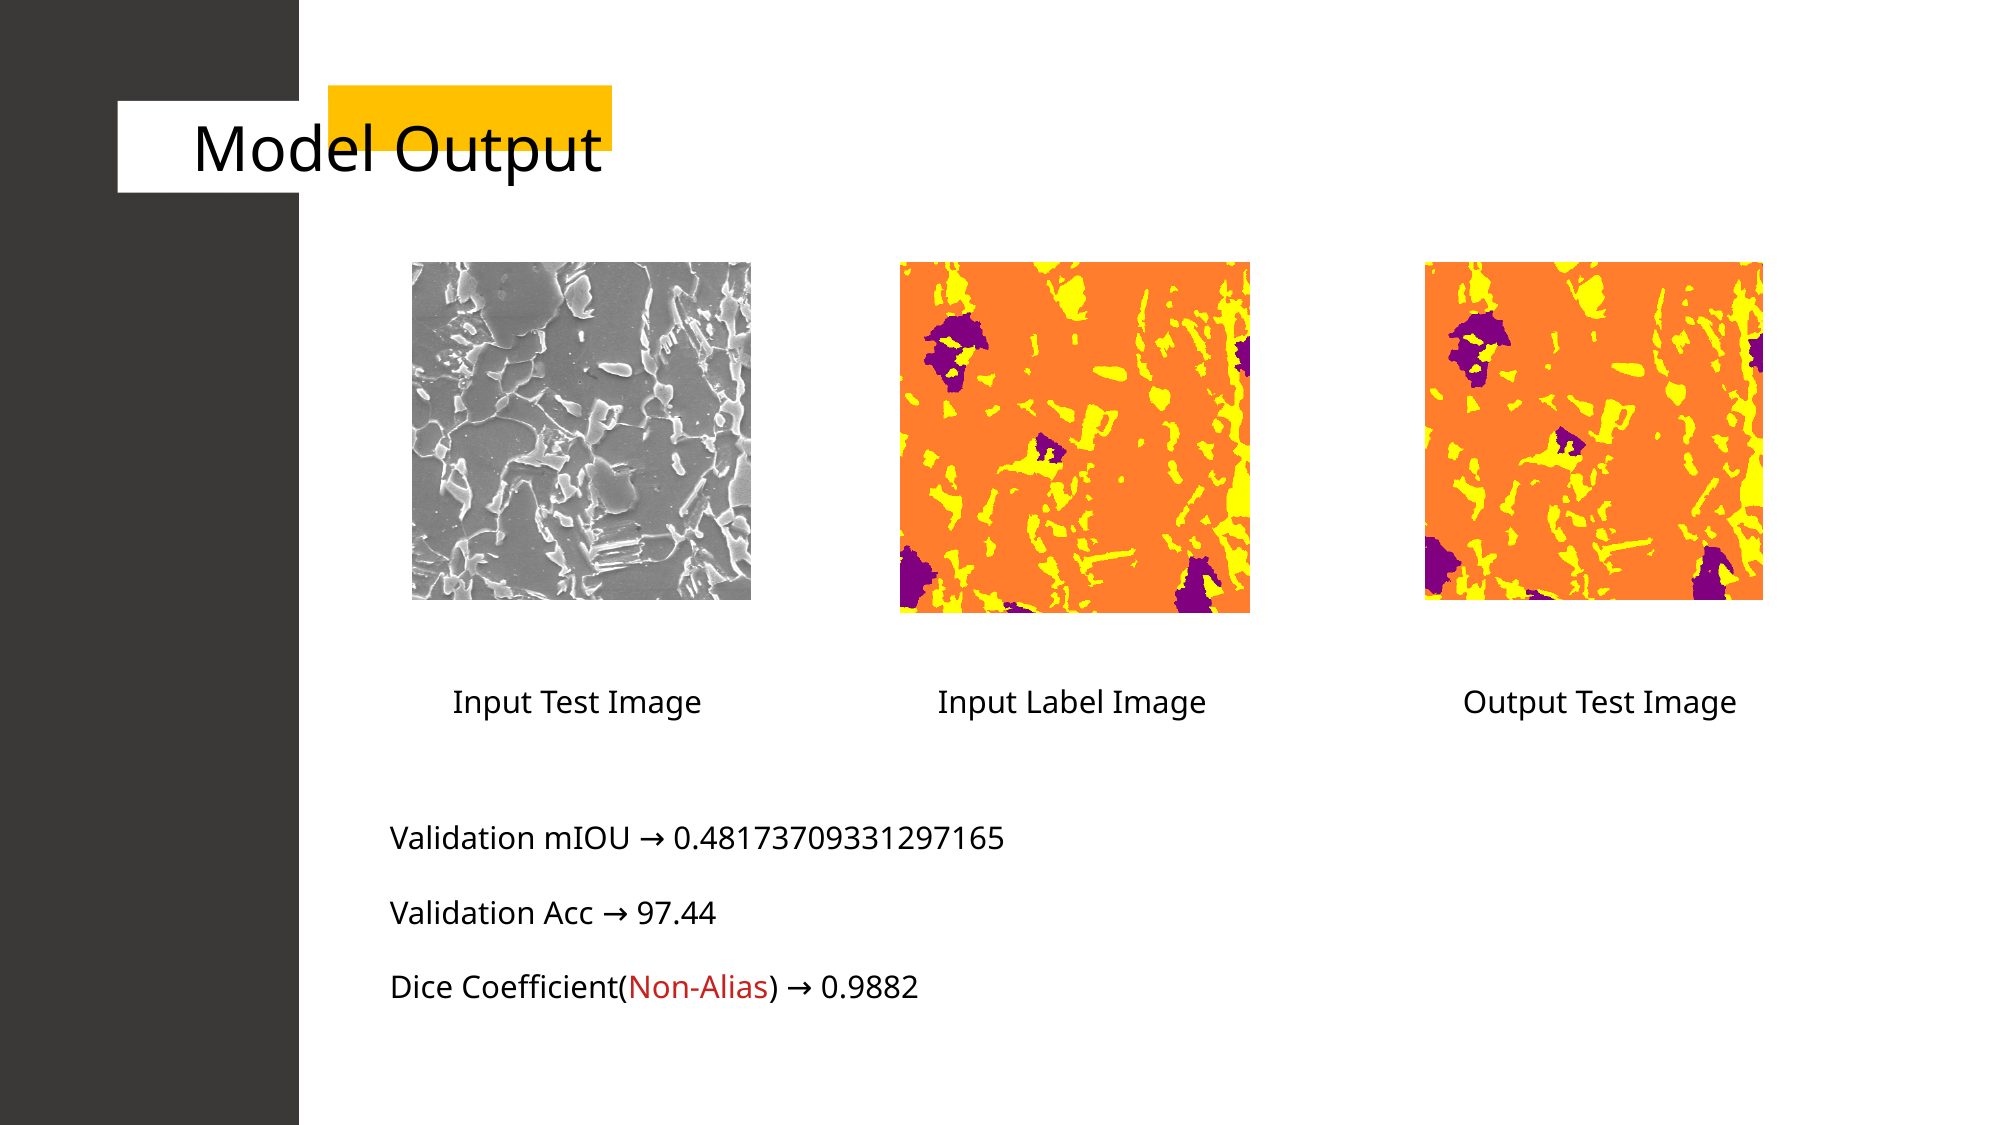

Model Output
Input Test Image
Input Label Image
Output Test Image
Validation mIOU → 0.48173709331297165
Validation Acc → 97.44
Dice Coefficient(Non-Alias) → 0.9882